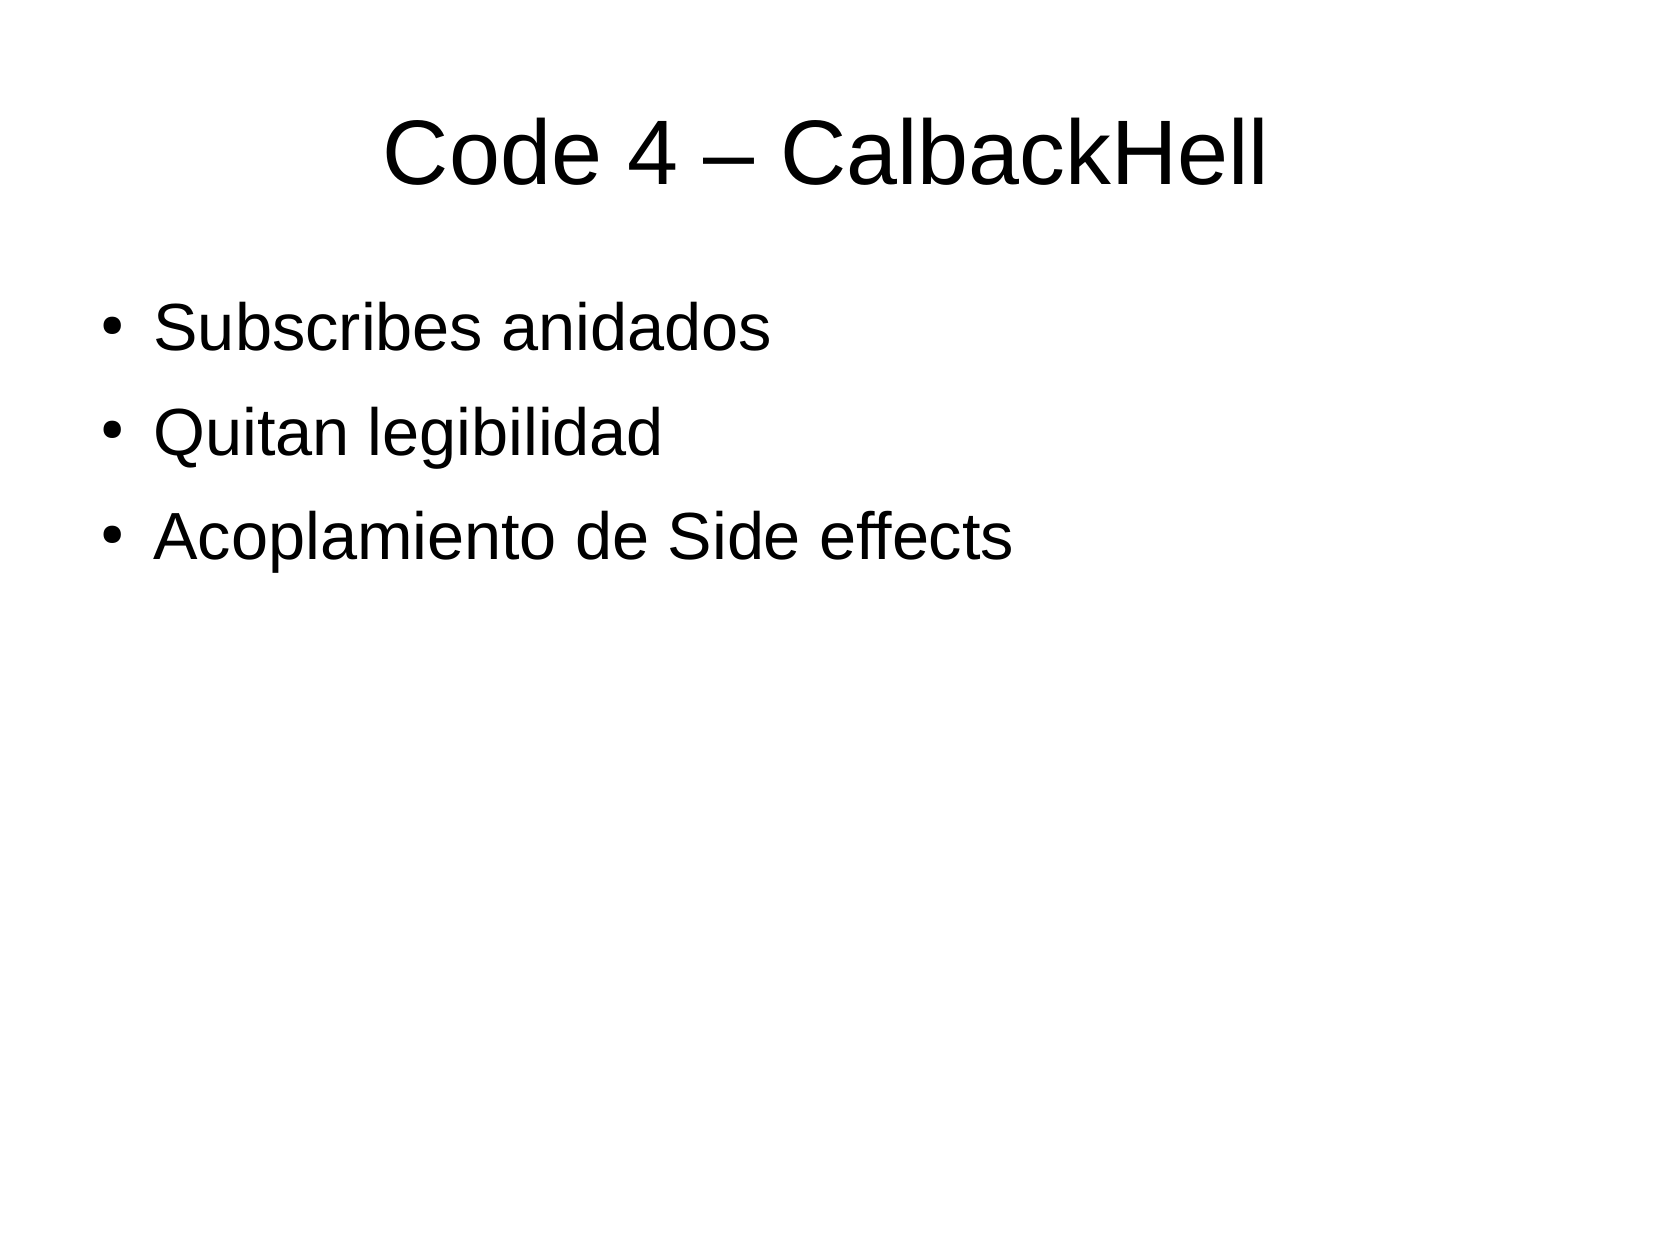

# Code 4 – CalbackHell
Subscribes anidados
Quitan legibilidad
Acoplamiento de Side effects